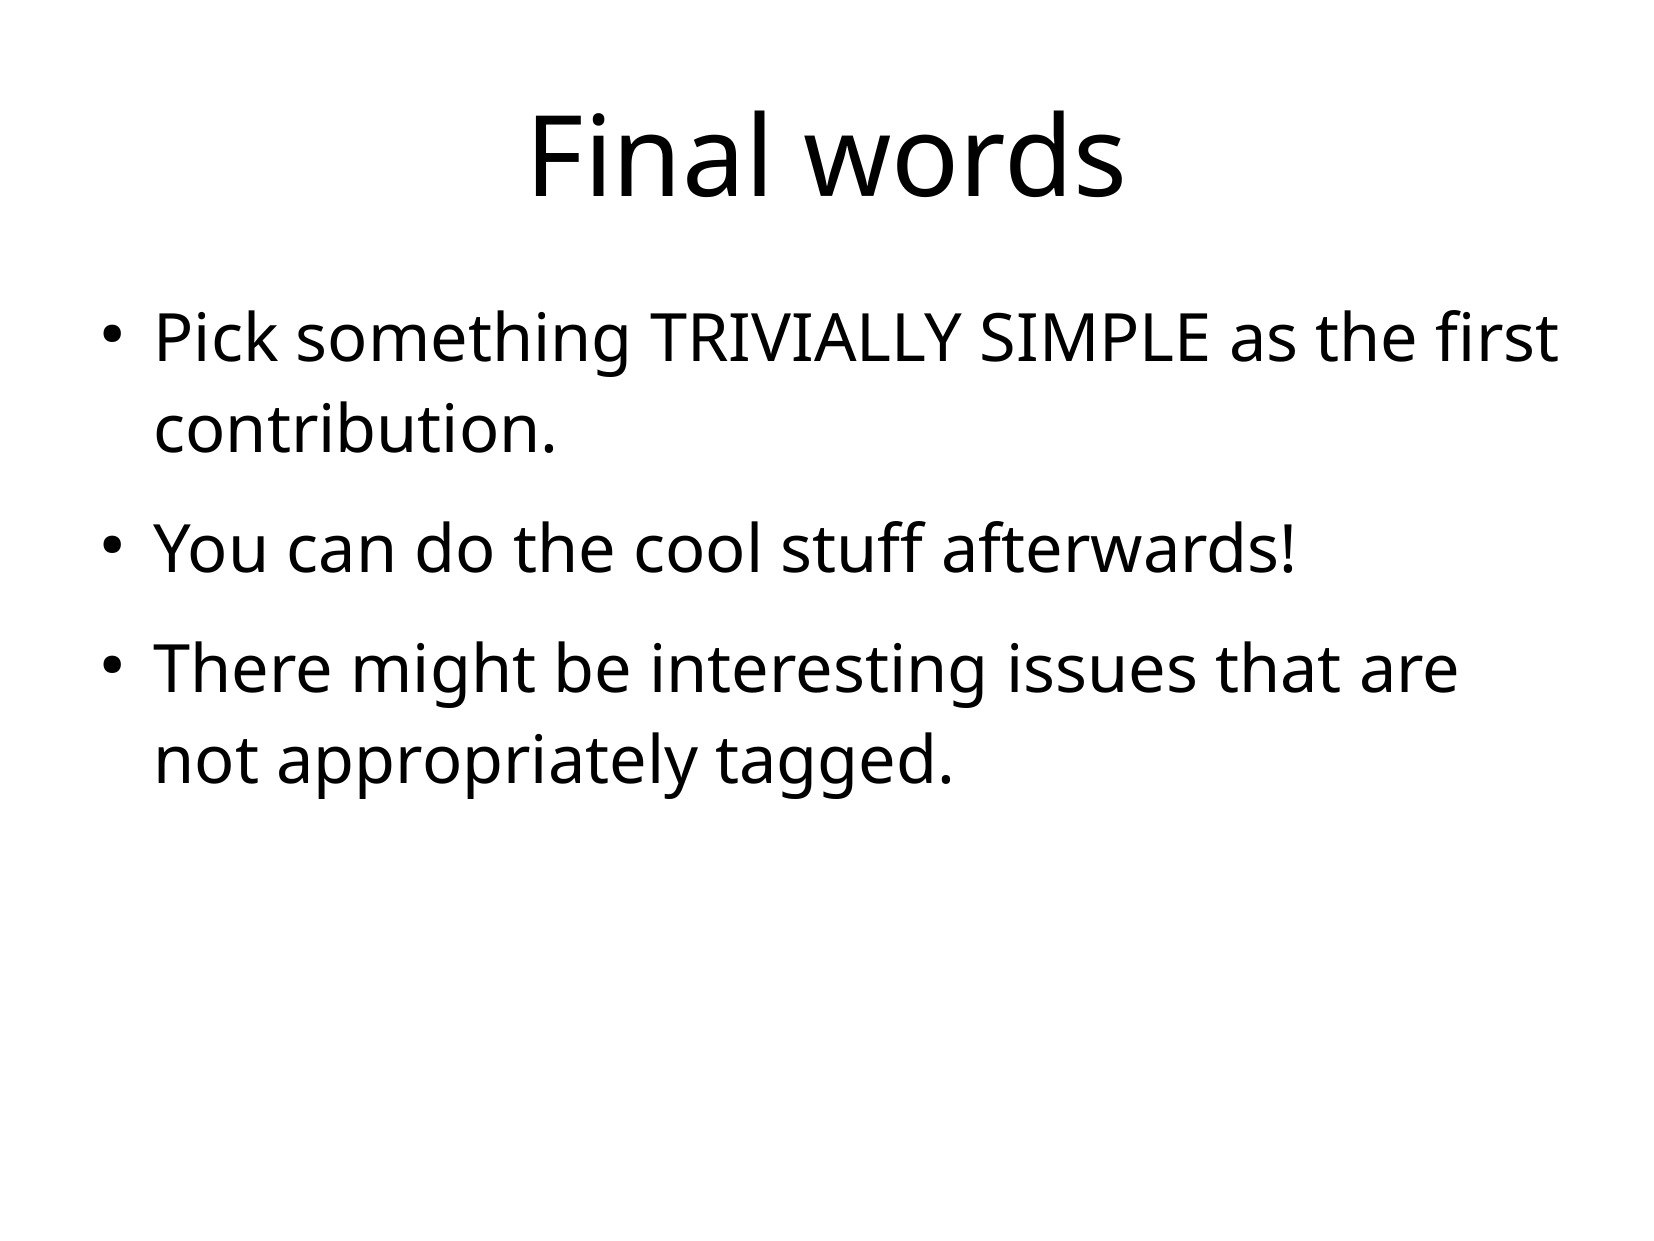

# Final words
Pick something TRIVIALLY SIMPLE as the first contribution.
You can do the cool stuff afterwards!
There might be interesting issues that are not appropriately tagged.